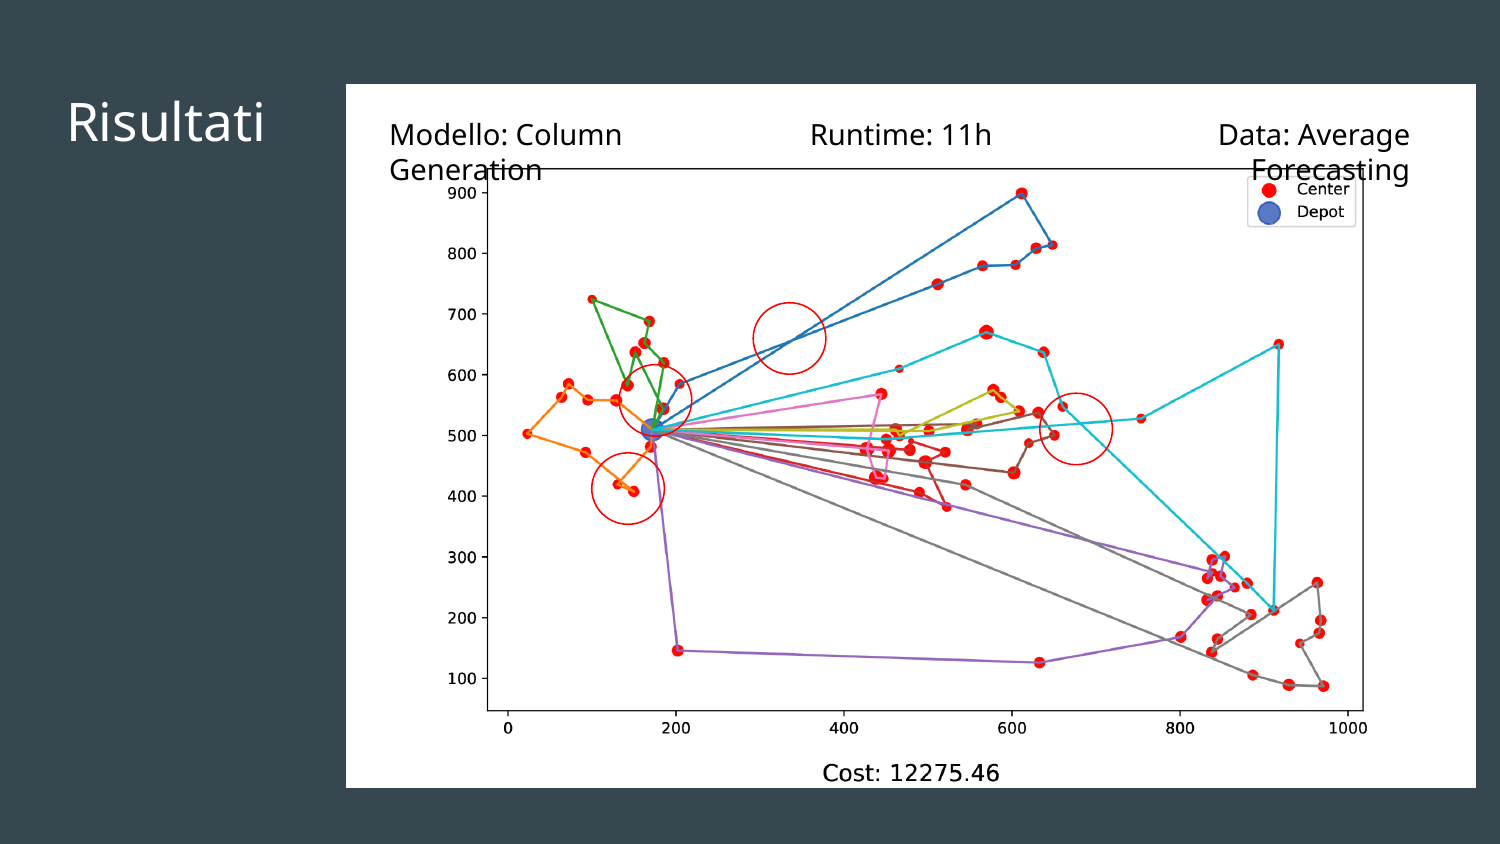

# Risultati
Modello: Column Generation
Runtime: 11h
Data: Average Forecasting